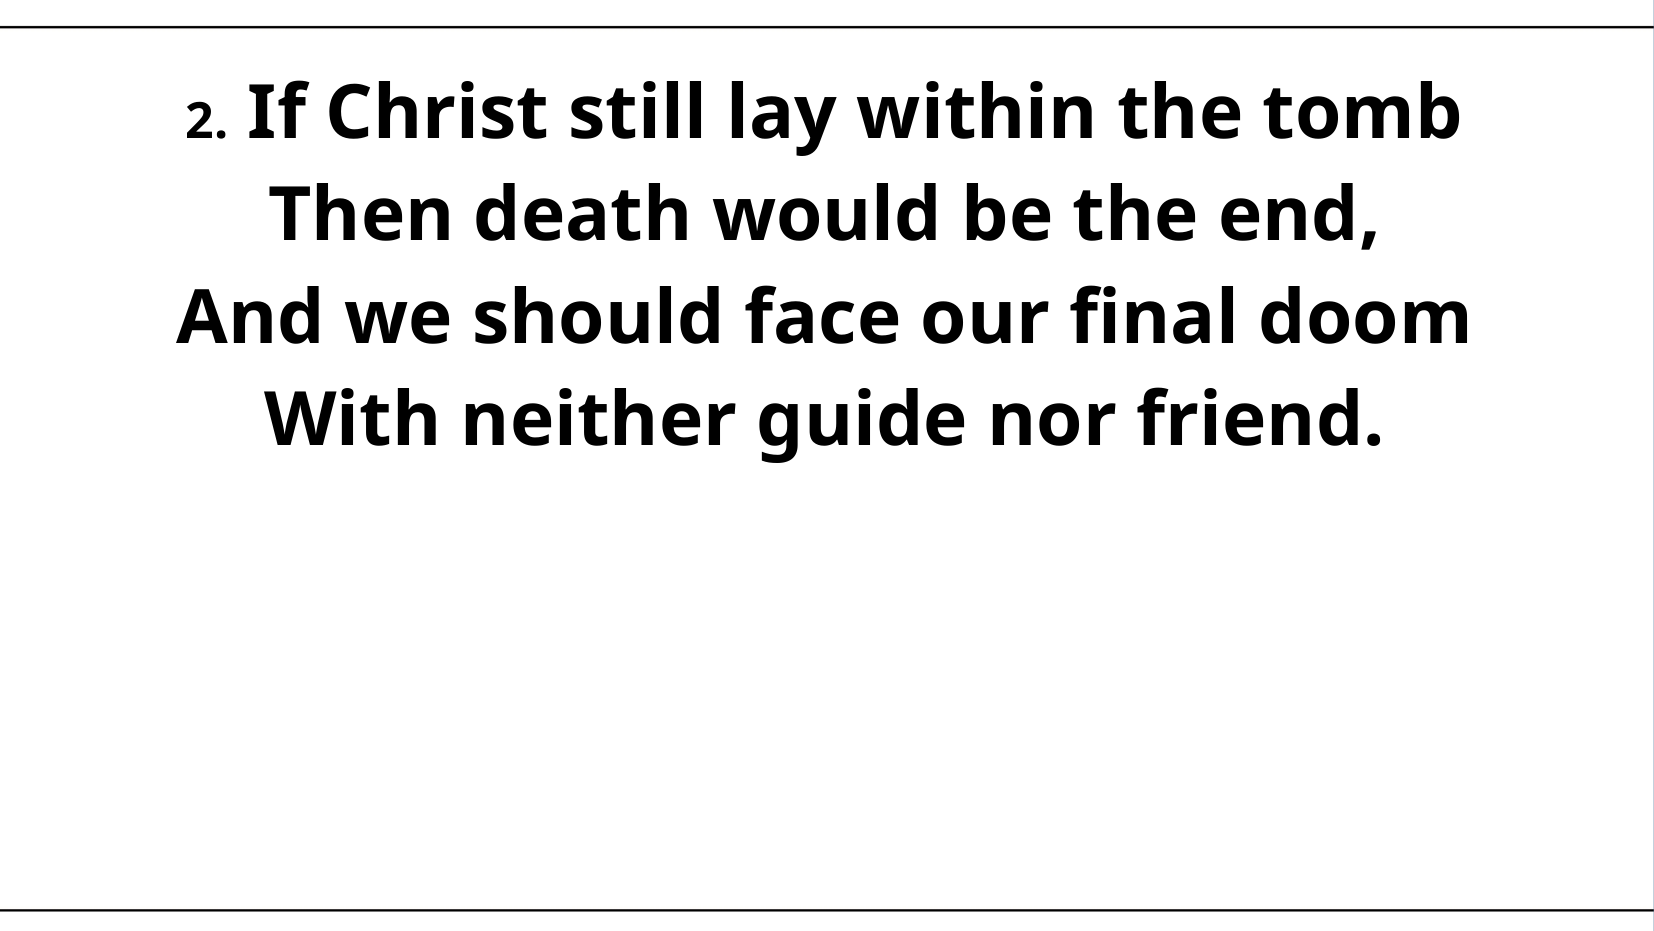

2. If Christ still lay within the tomb
Then death would be the end,
And we should face our final doom
With neither guide nor friend.